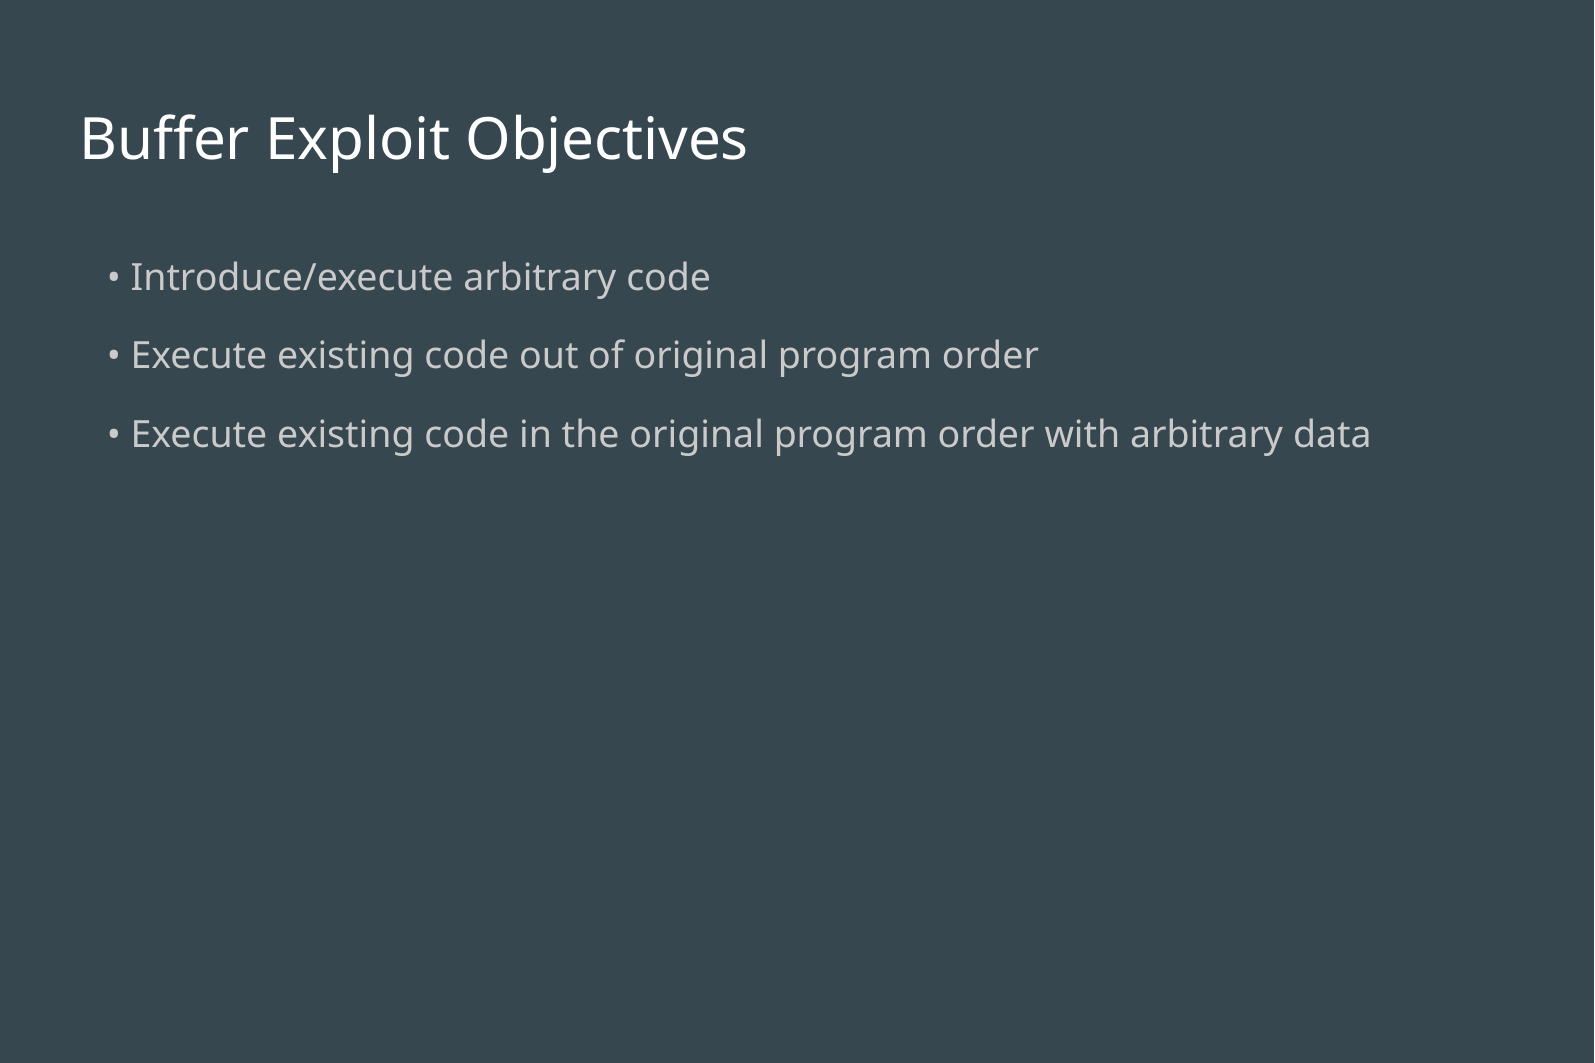

# Buffer Exploit Objectives
• Introduce/execute arbitrary code
• Execute existing code out of original program order
• Execute existing code in the original program order with arbitrary data